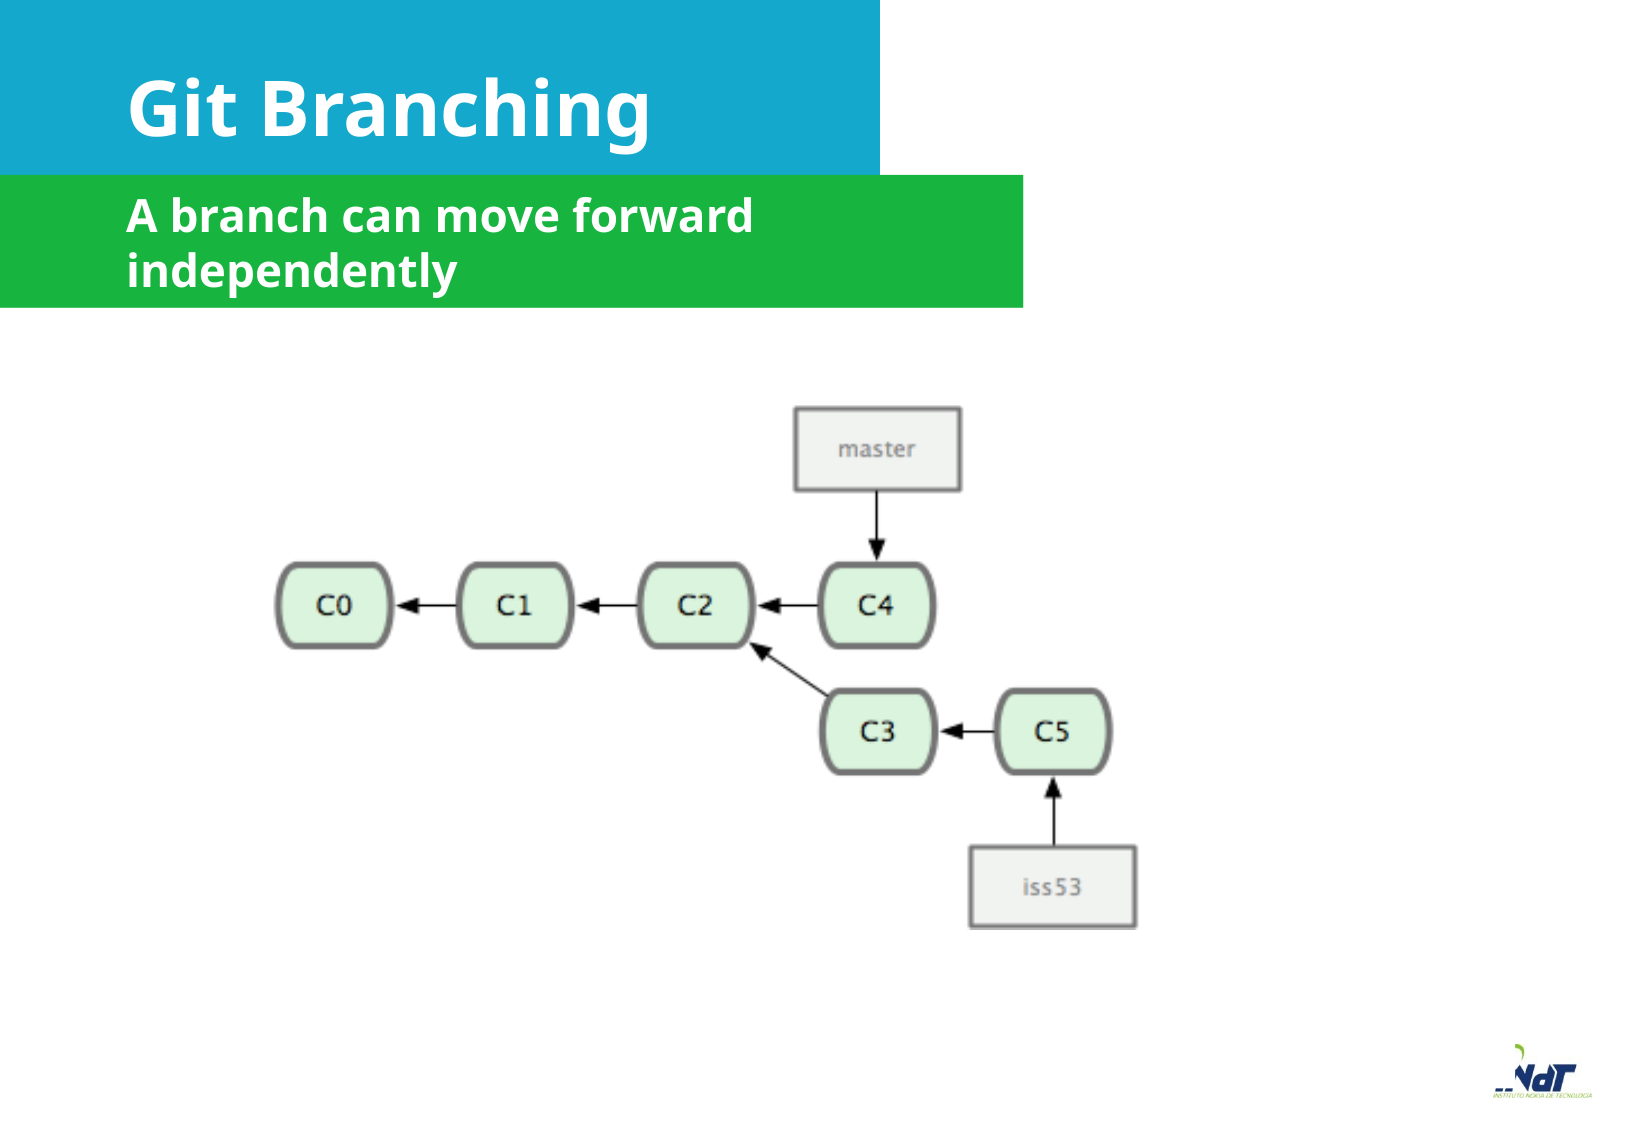

# Git Branching
A branch can move forward independently